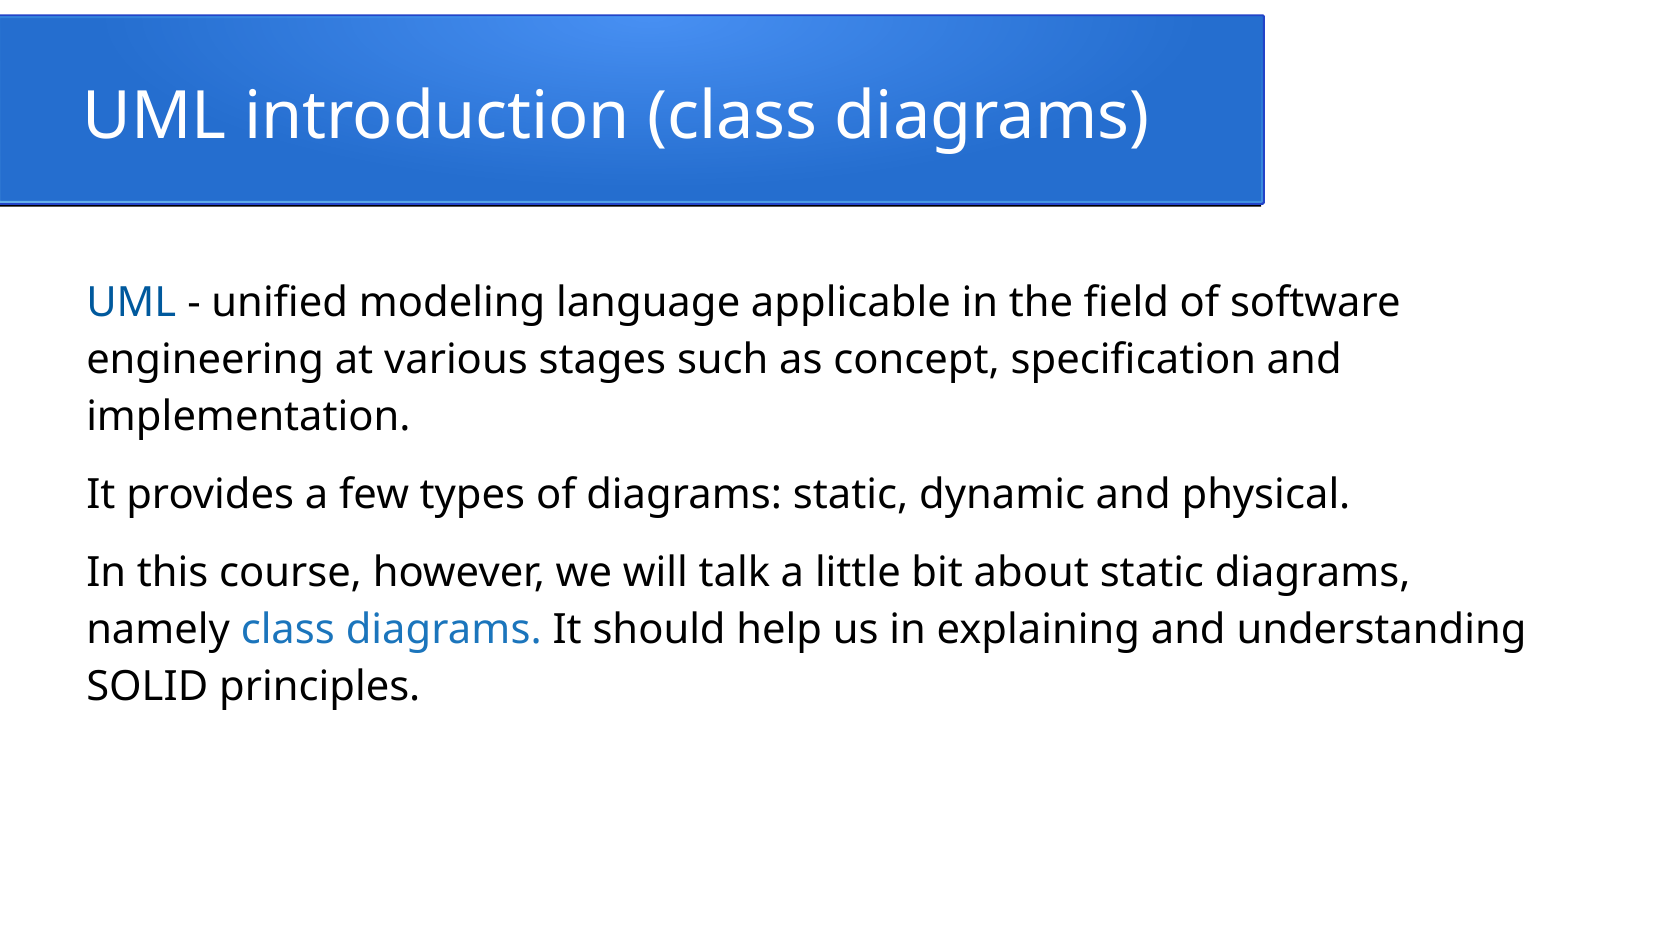

# UML introduction (class diagrams)
UML - unified modeling language applicable in the field of software engineering at various stages such as concept, specification and implementation.
It provides a few types of diagrams: static, dynamic and physical.
In this course, however, we will talk a little bit about static diagrams, namely class diagrams. It should help us in explaining and understanding SOLID principles.